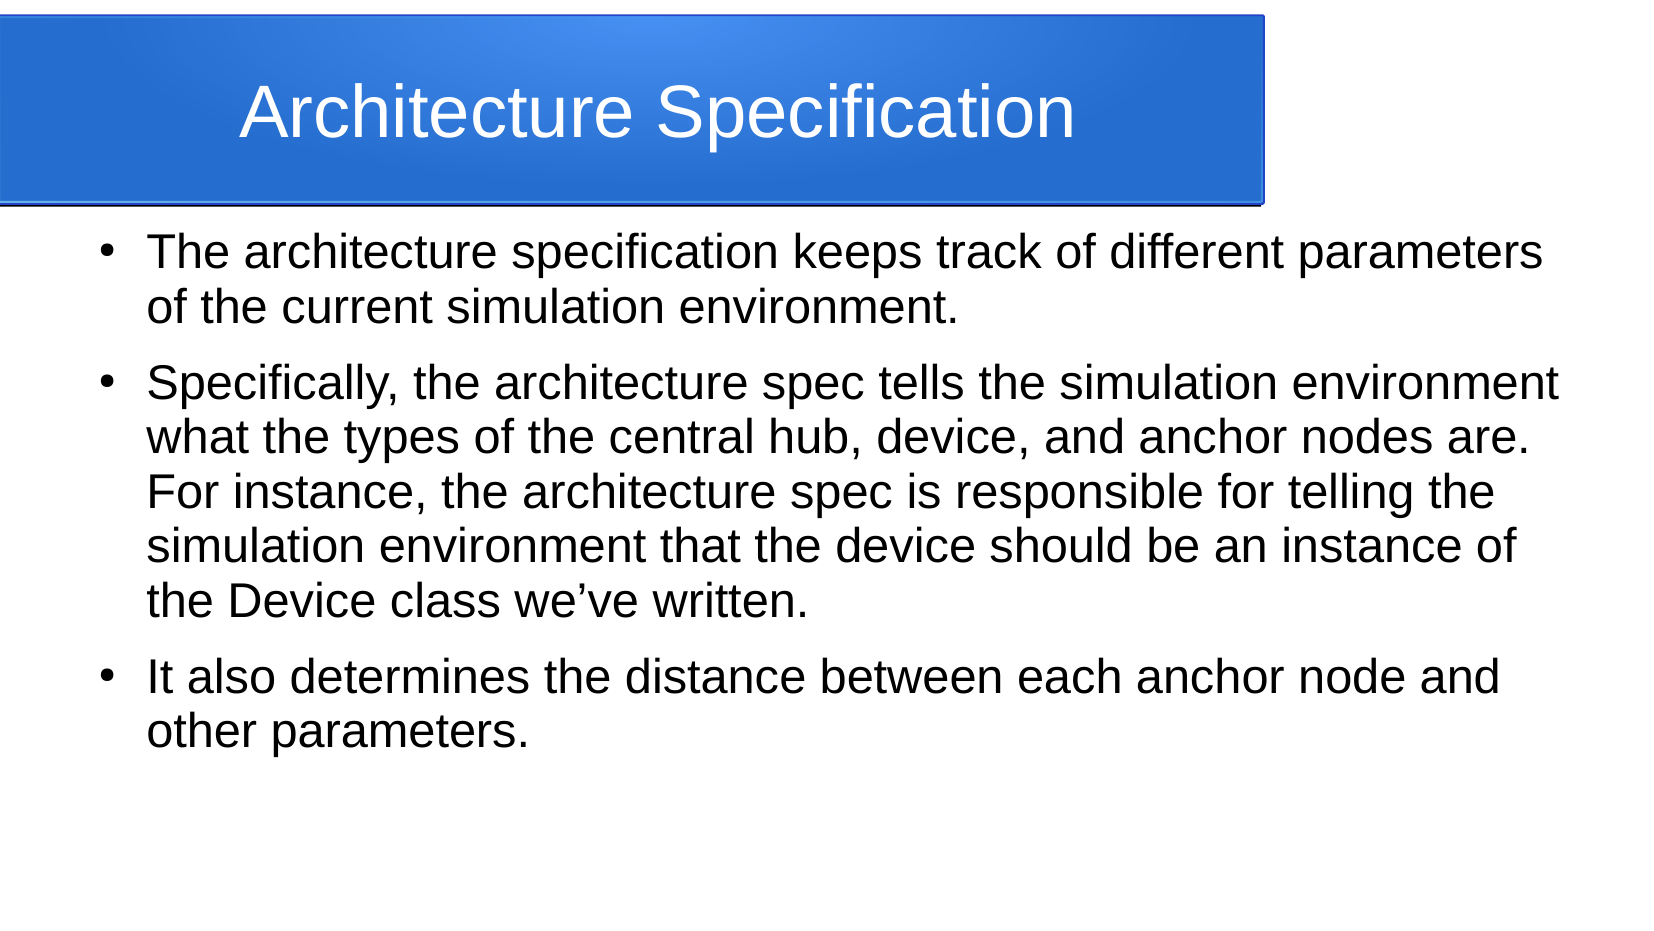

# Architecture Specification
The architecture specification keeps track of different parameters of the current simulation environment.
Specifically, the architecture spec tells the simulation environment what the types of the central hub, device, and anchor nodes are. For instance, the architecture spec is responsible for telling the simulation environment that the device should be an instance of the Device class we’ve written.
It also determines the distance between each anchor node and other parameters.